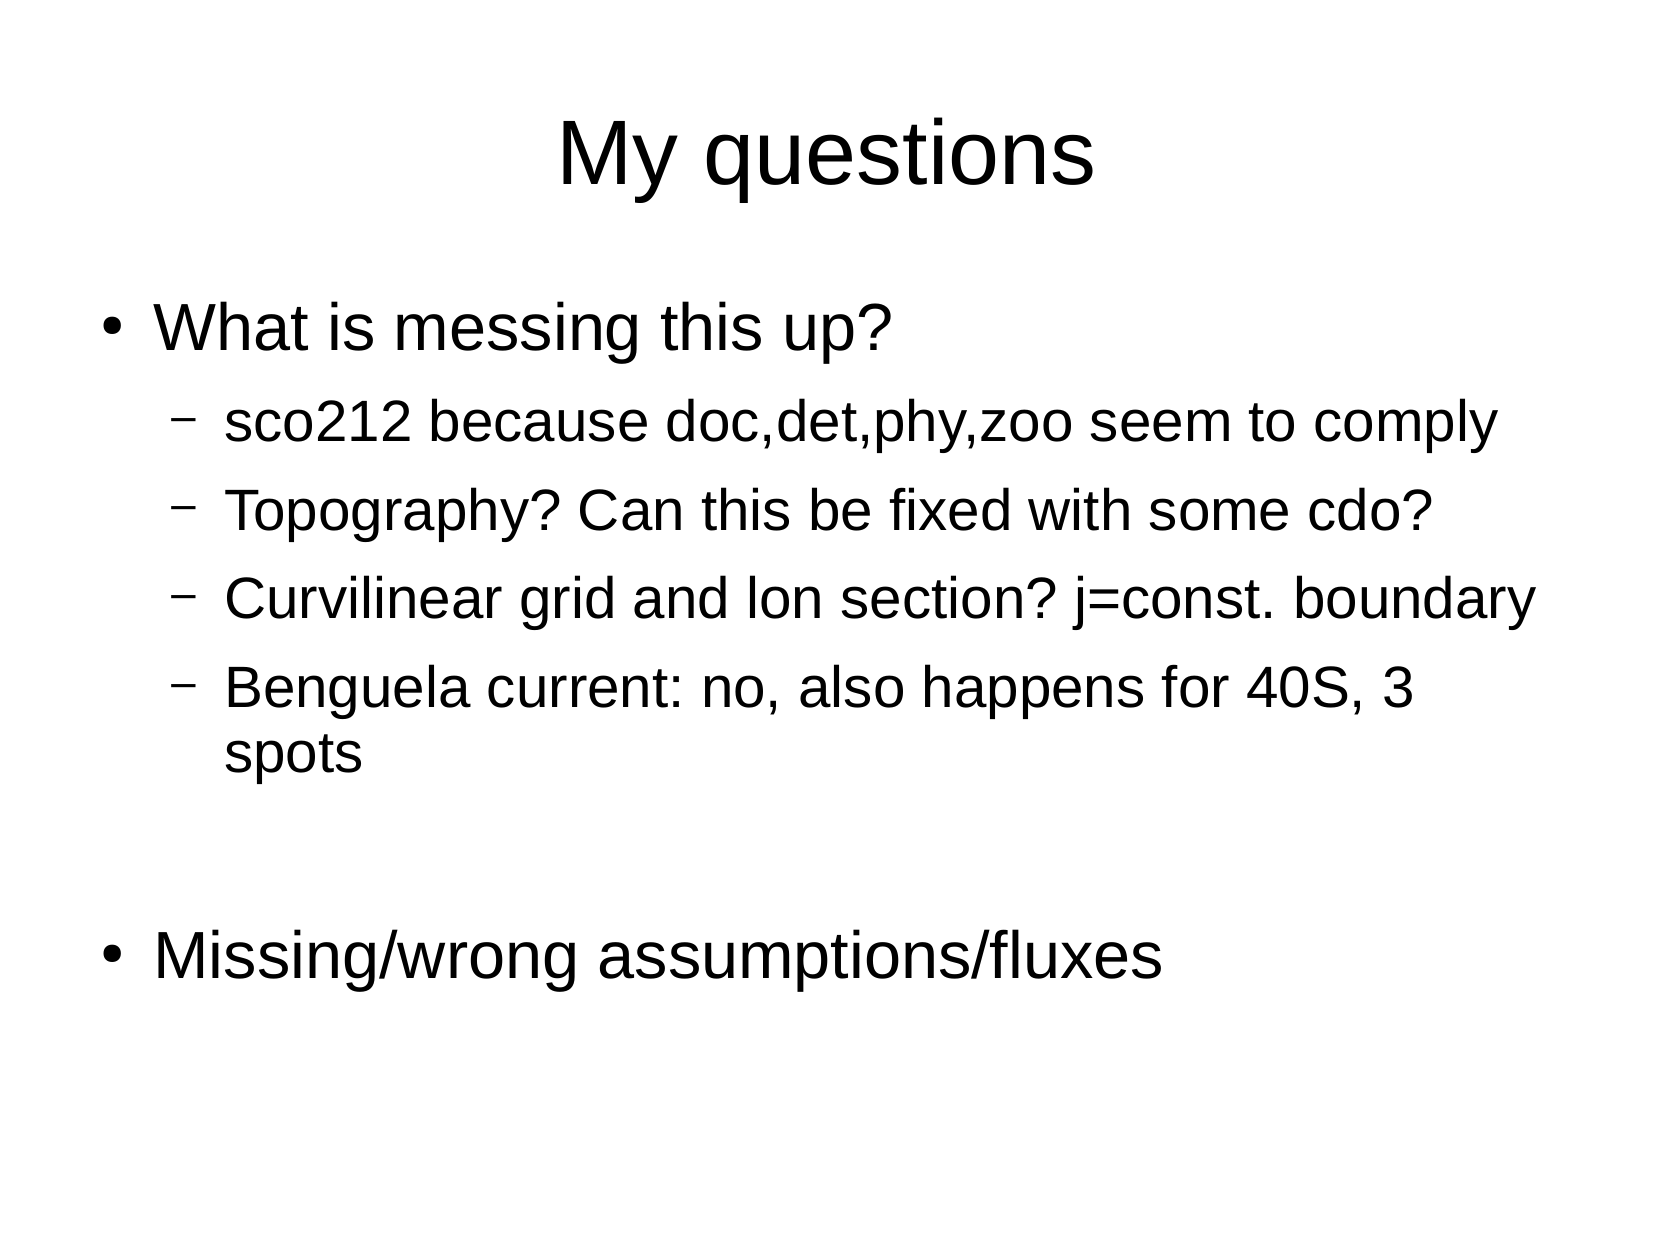

# My questions
What is messing this up?
sco212 because doc,det,phy,zoo seem to comply
Topography? Can this be fixed with some cdo?
Curvilinear grid and lon section? j=const. boundary
Benguela current: no, also happens for 40S, 3 spots
Missing/wrong assumptions/fluxes